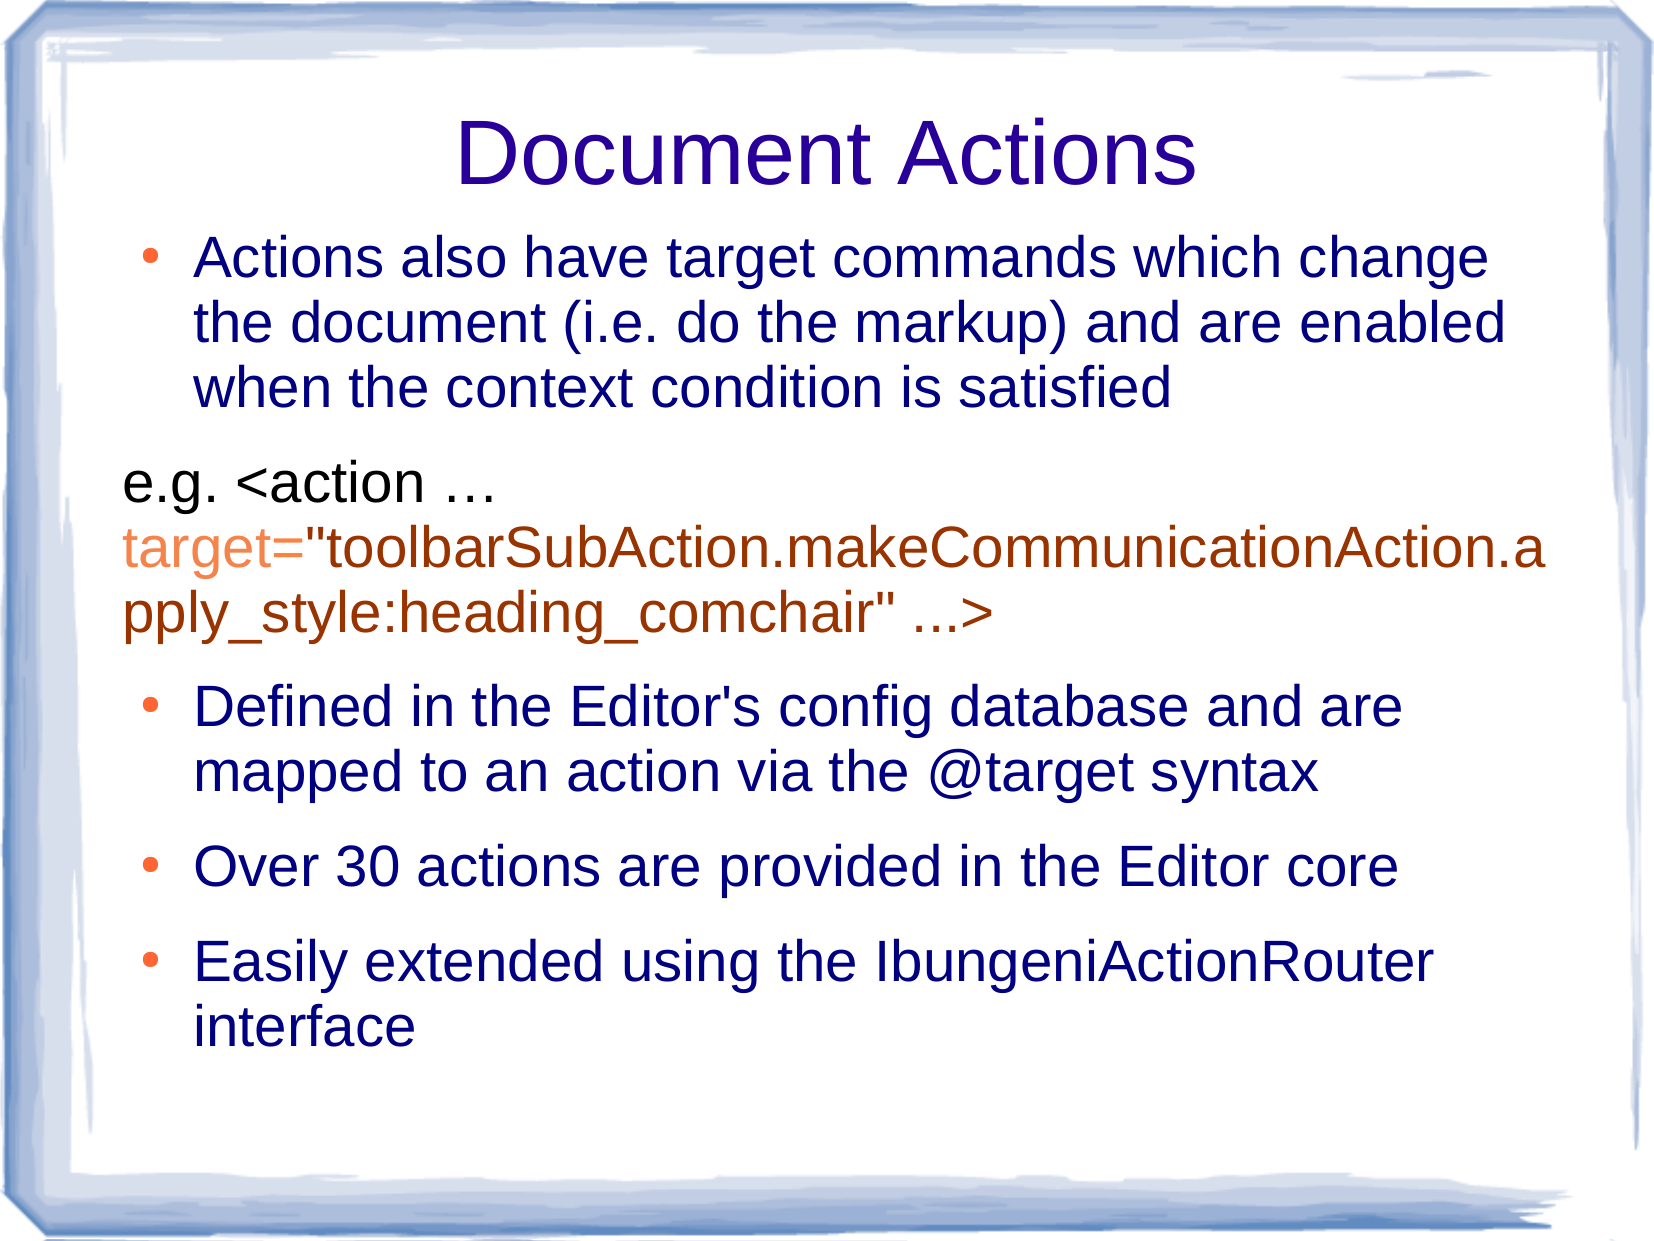

# Document Actions
Actions also have target commands which change the document (i.e. do the markup) and are enabled when the context condition is satisfied
e.g. <action … target="toolbarSubAction.makeCommunicationAction.apply_style:heading_comchair" ...>
Defined in the Editor's config database and are mapped to an action via the @target syntax
Over 30 actions are provided in the Editor core
Easily extended using the IbungeniActionRouter interface